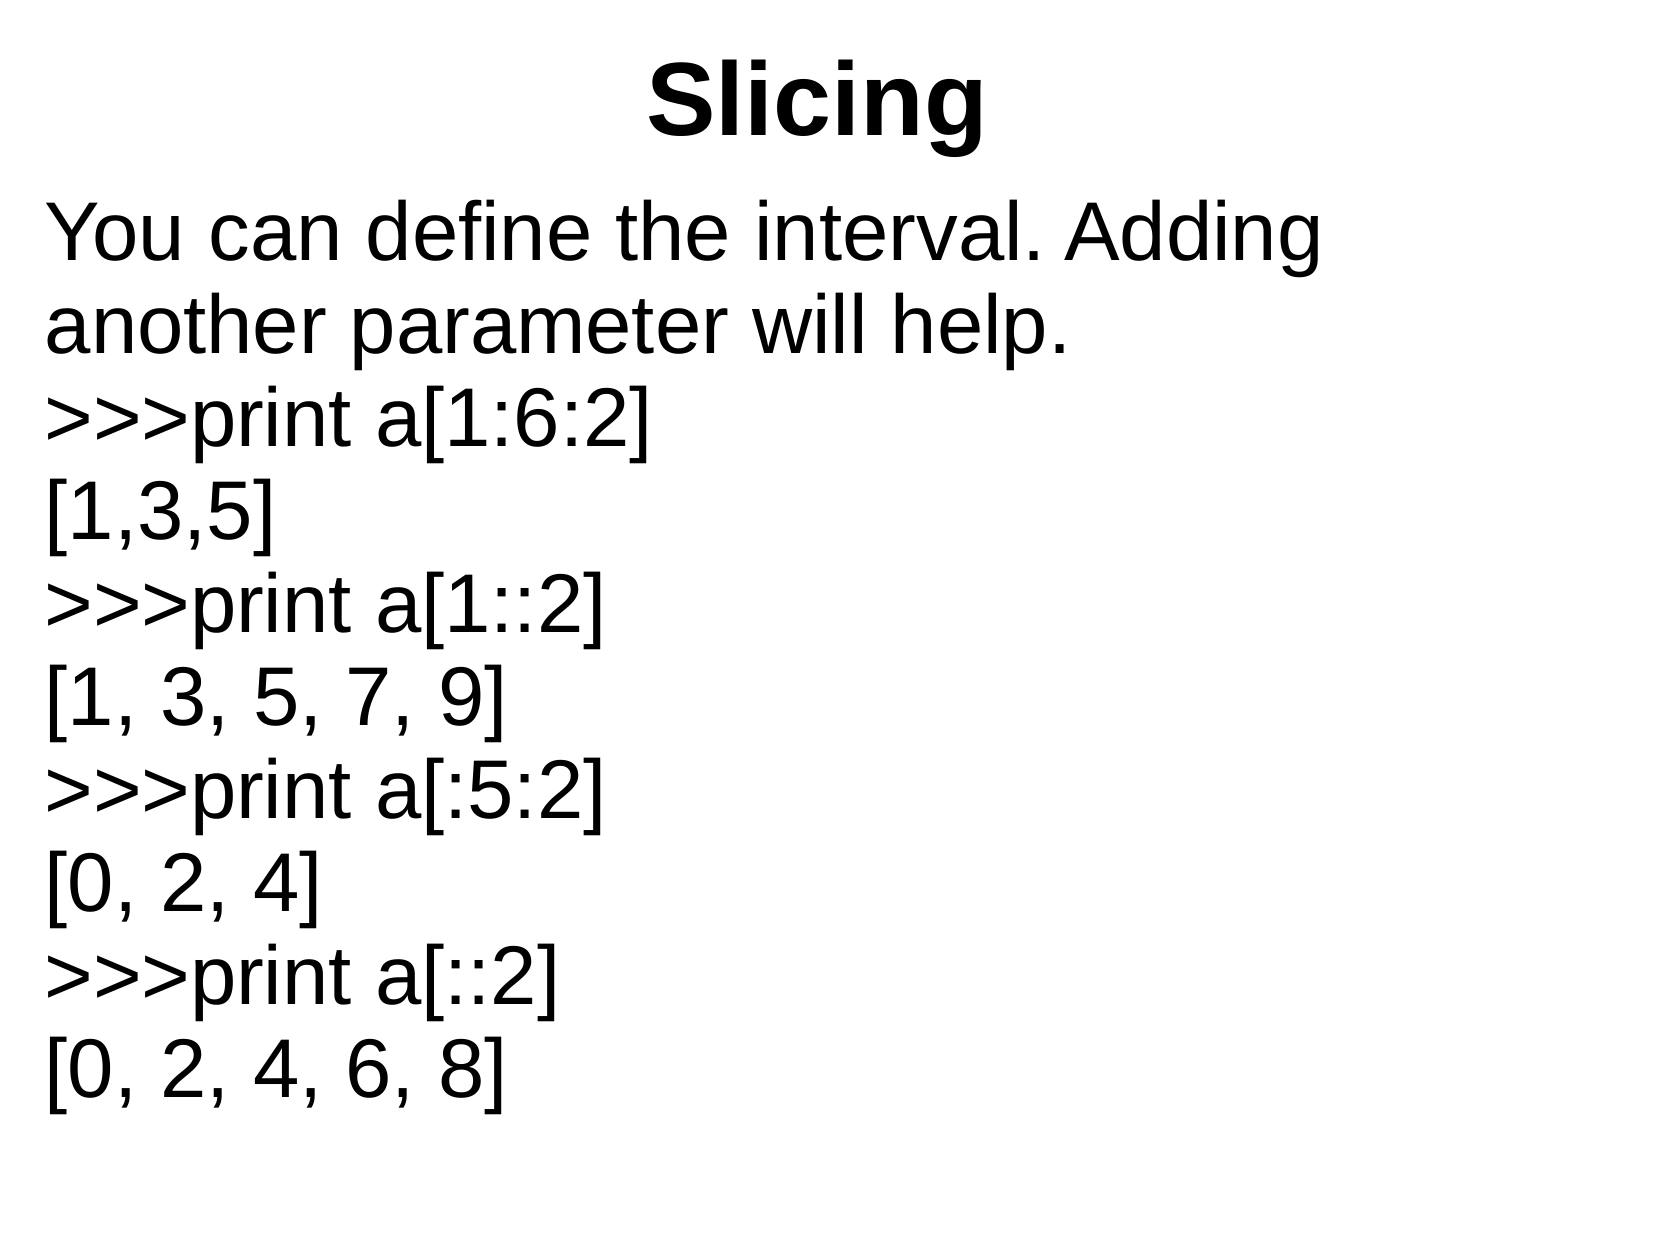

Slicing
You can define the interval. Adding another parameter will help.
>>>print a[1:6:2]
[1,3,5]
>>>print a[1::2]
[1, 3, 5, 7, 9]
>>>print a[:5:2]
[0, 2, 4]
>>>print a[::2]
[0, 2, 4, 6, 8]